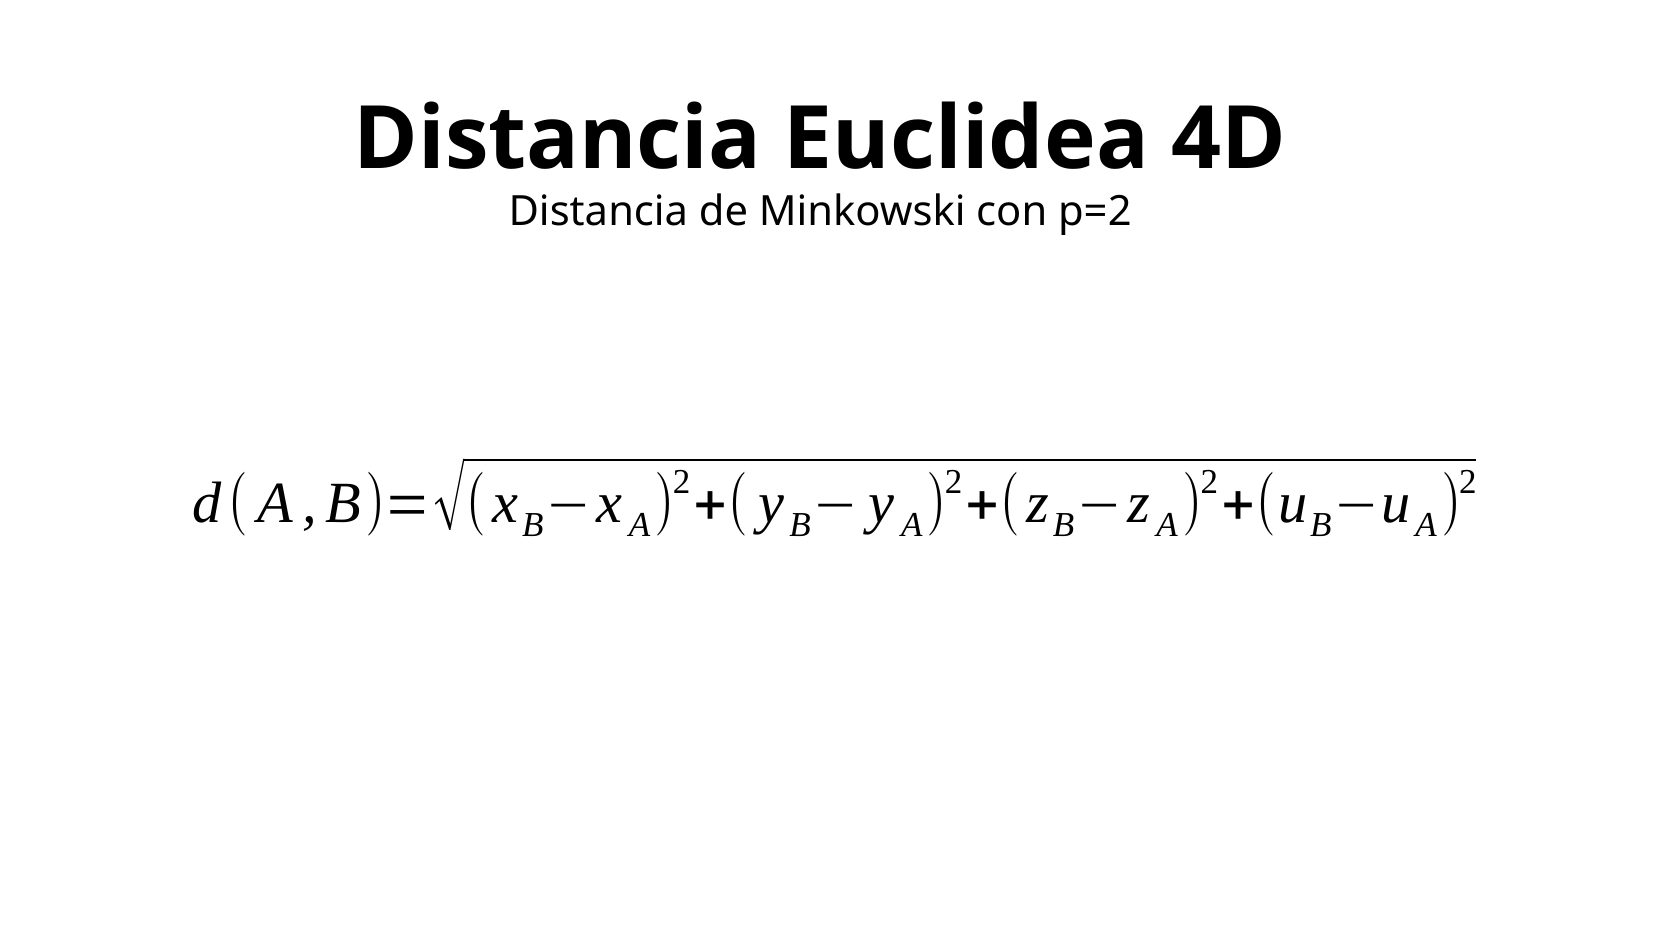

Distancia Euclidea 4D
Distancia de Minkowski con p=2